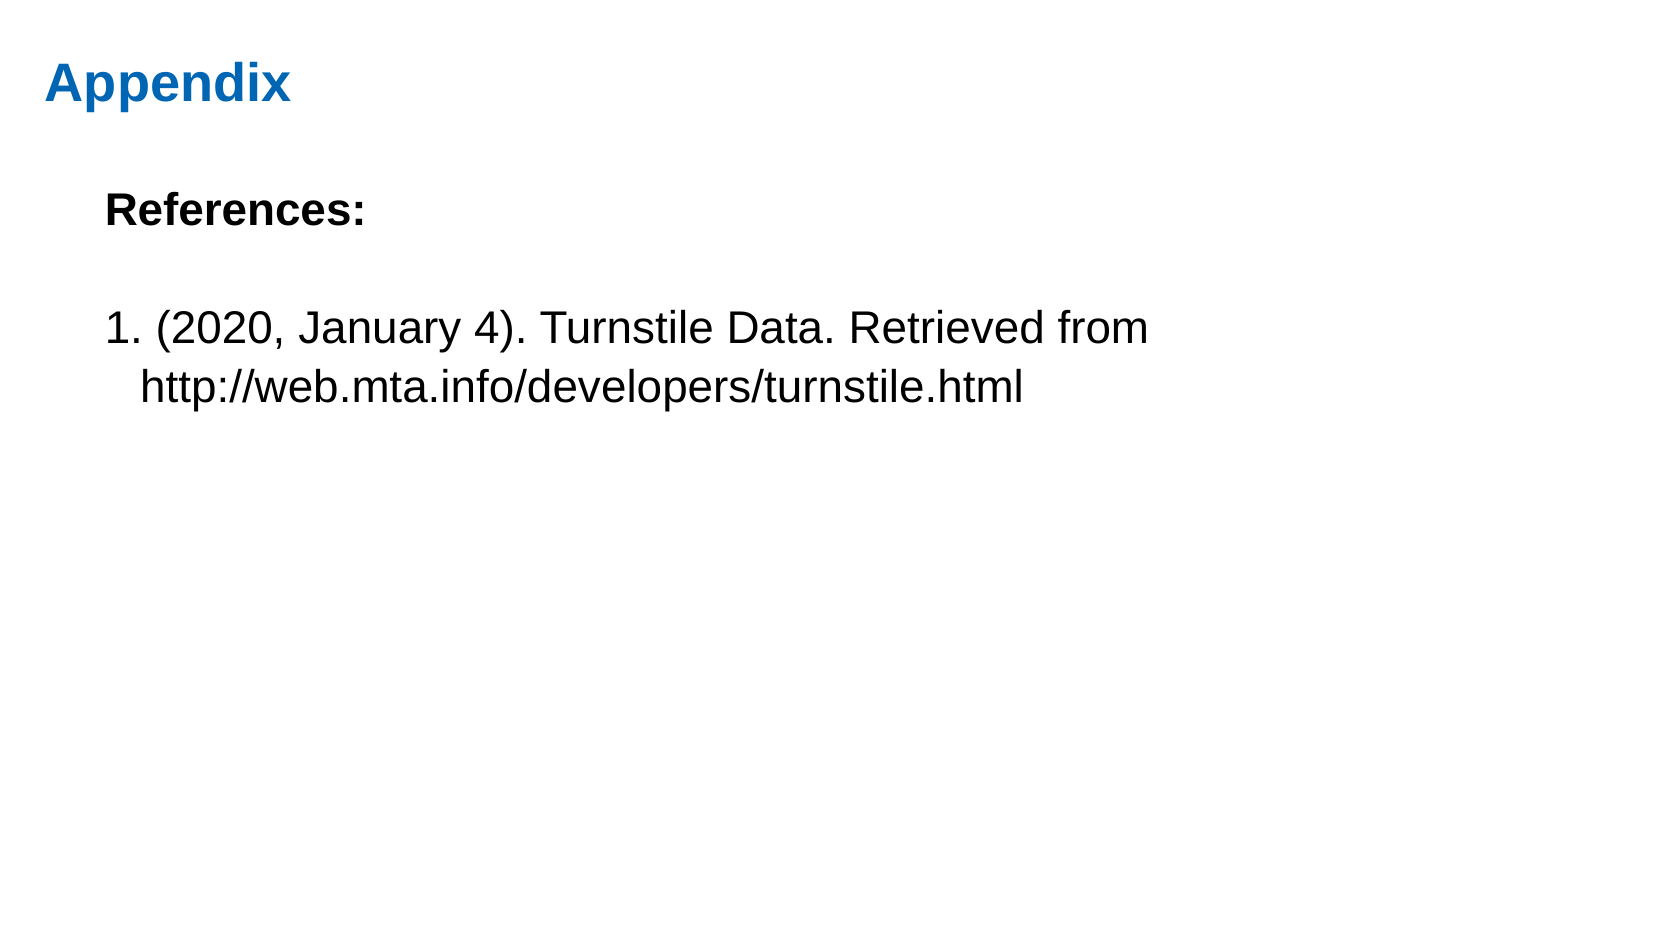

Appendix
References:
 (2020, January 4). Turnstile Data. Retrieved from http://web.mta.info/developers/turnstile.html